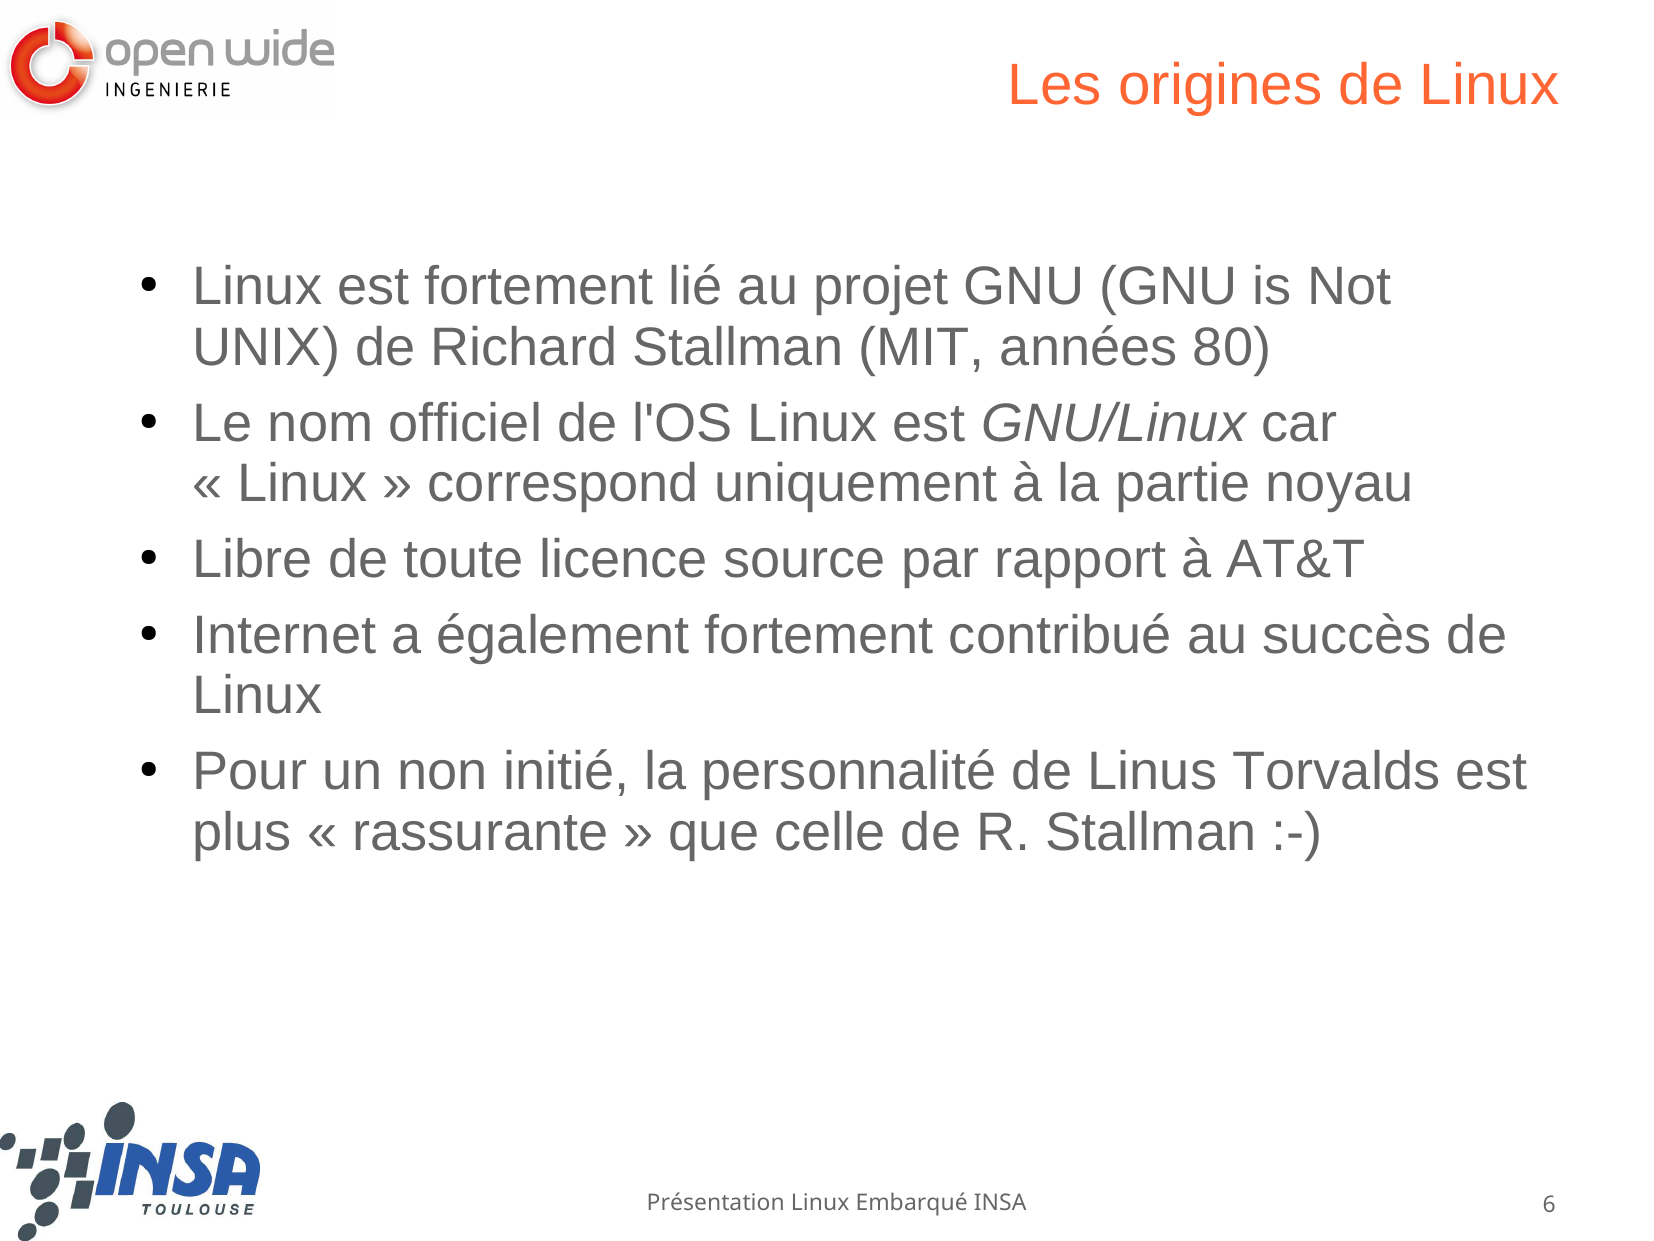

# Les origines de Linux
Linux est fortement lié au projet GNU (GNU is Not UNIX) de Richard Stallman (MIT, années 80)
Le nom officiel de l'OS Linux est GNU/Linux car « Linux » correspond uniquement à la partie noyau
Libre de toute licence source par rapport à AT&T
Internet a également fortement contribué au succès de Linux
Pour un non initié, la personnalité de Linus Torvalds est plus « rassurante » que celle de R. Stallman :-)